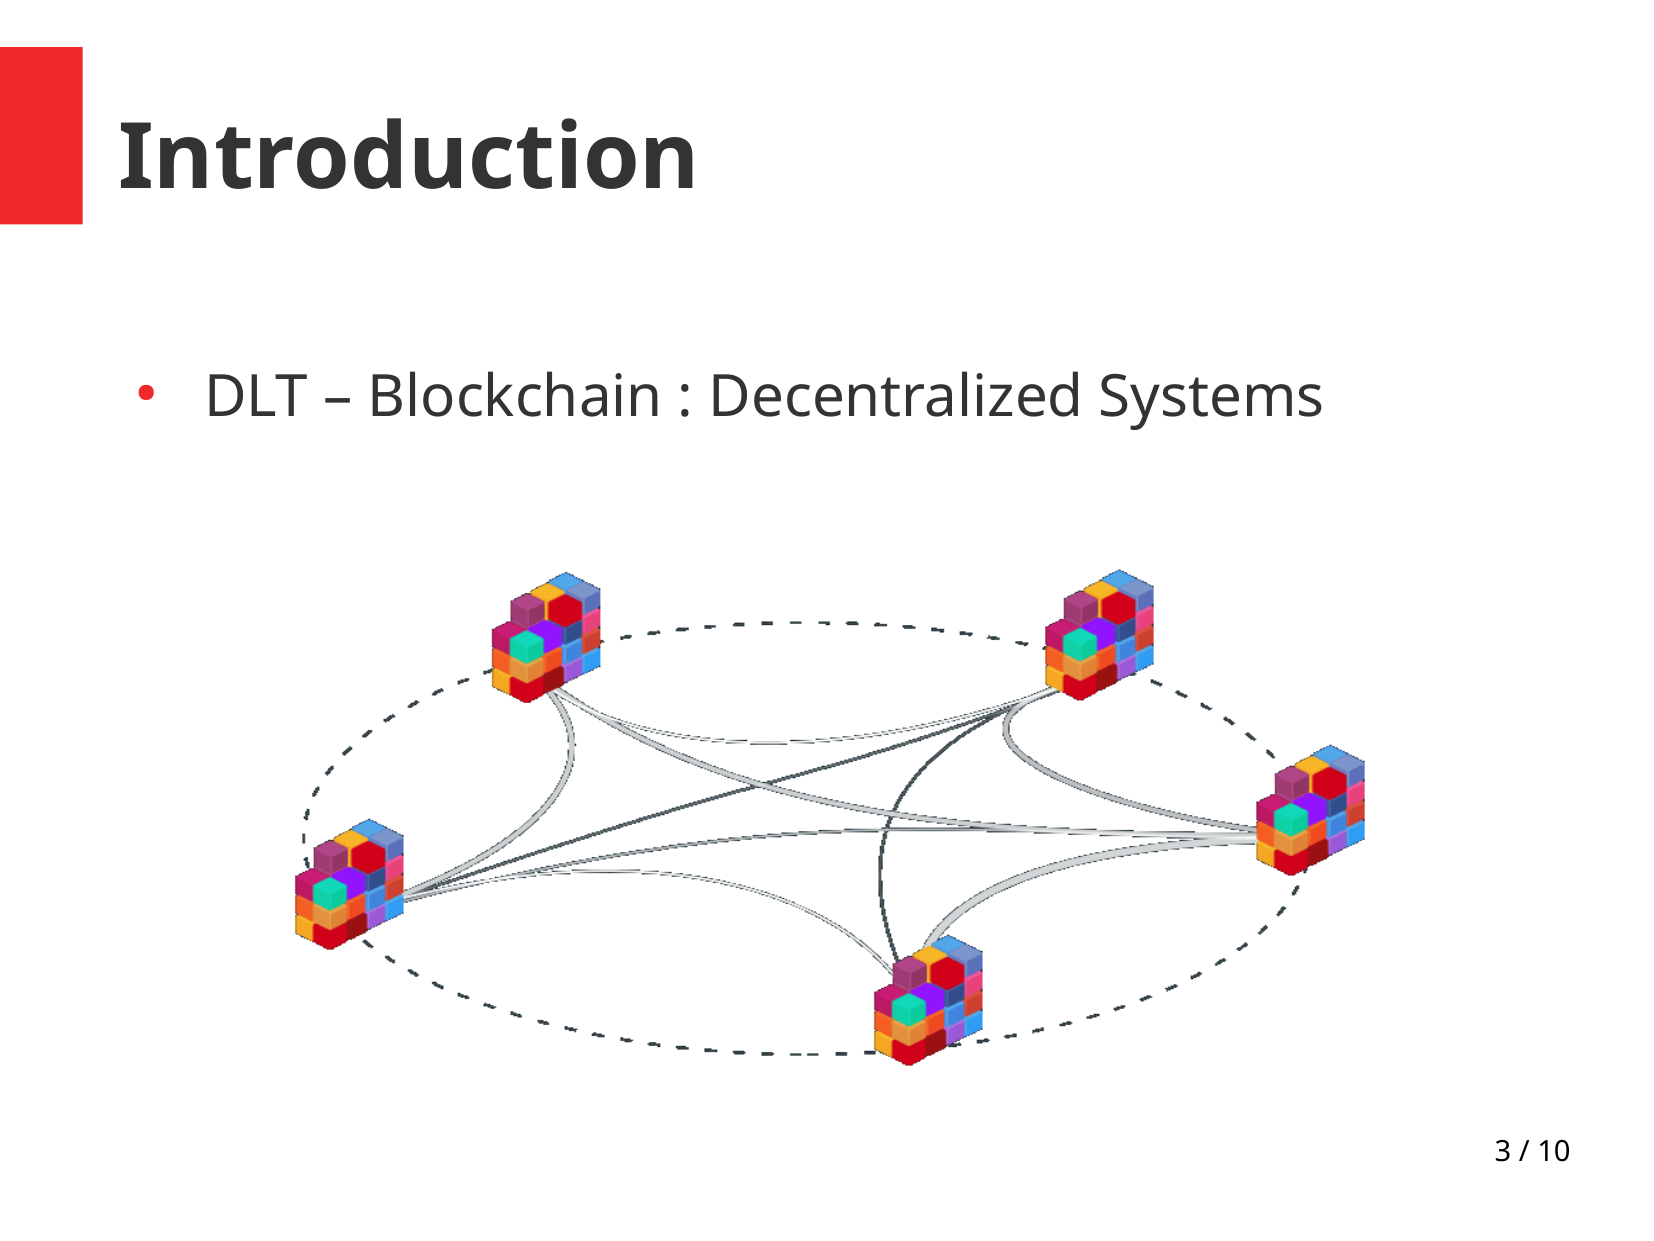

# Introduction
 DLT – Blockchain : Decentralized Systems
3